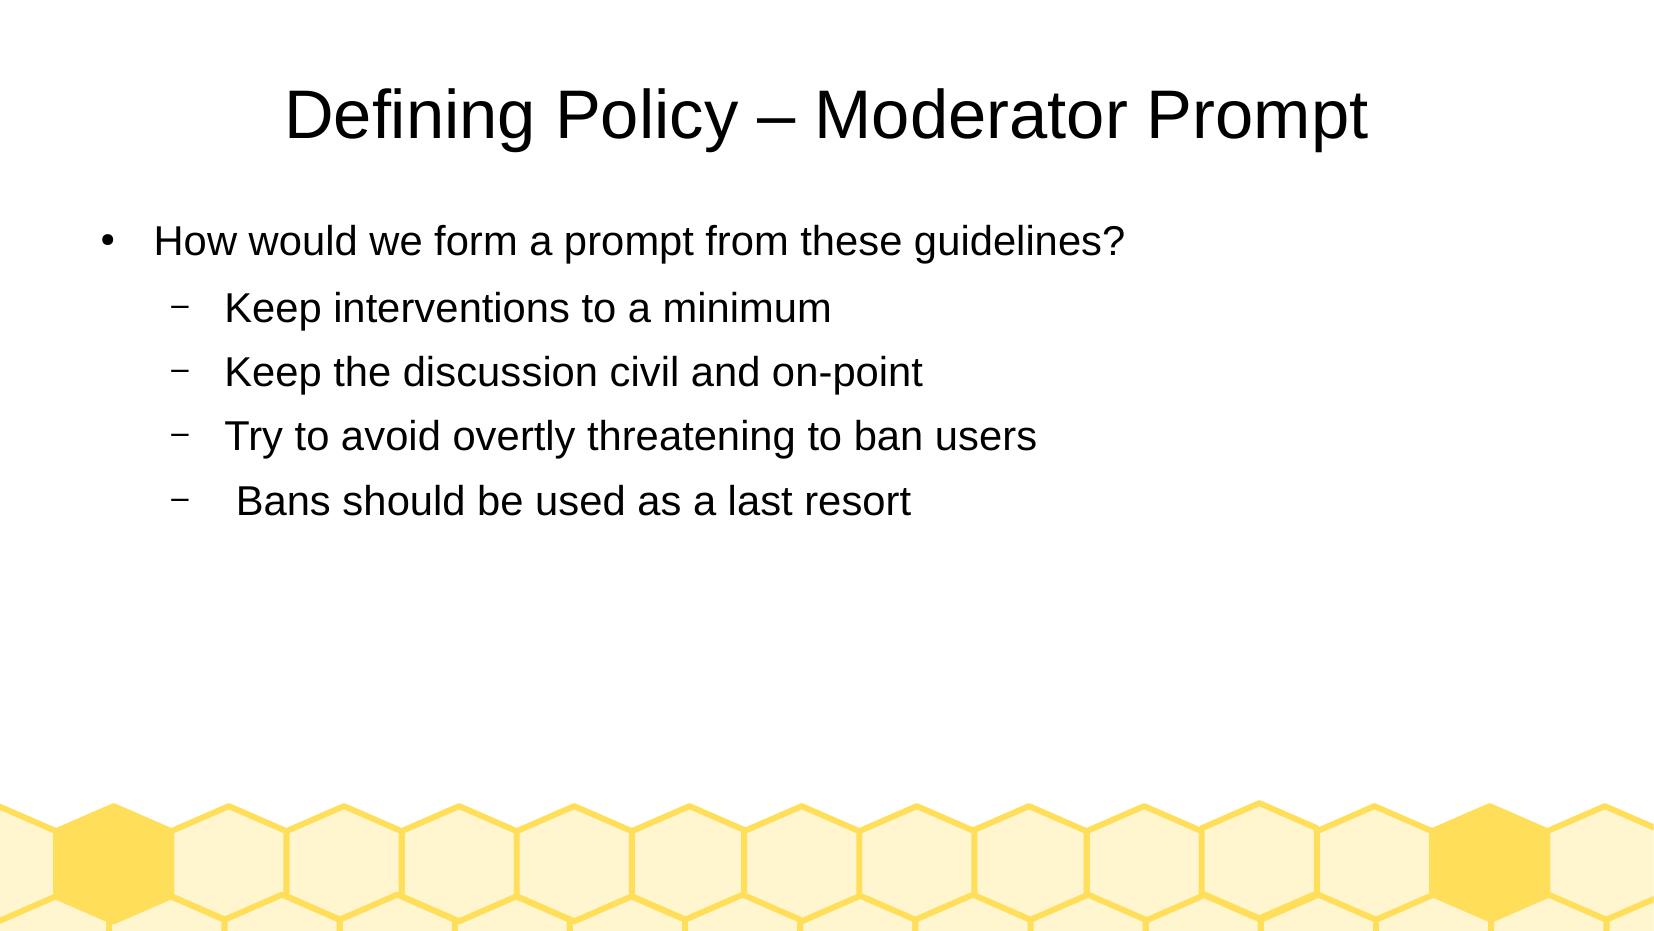

# Defining Policy – Moderator Prompt
How would we form a prompt from these guidelines?
Keep interventions to a minimum
Keep the discussion civil and on-point
Try to avoid overtly threatening to ban users
 Bans should be used as a last resort